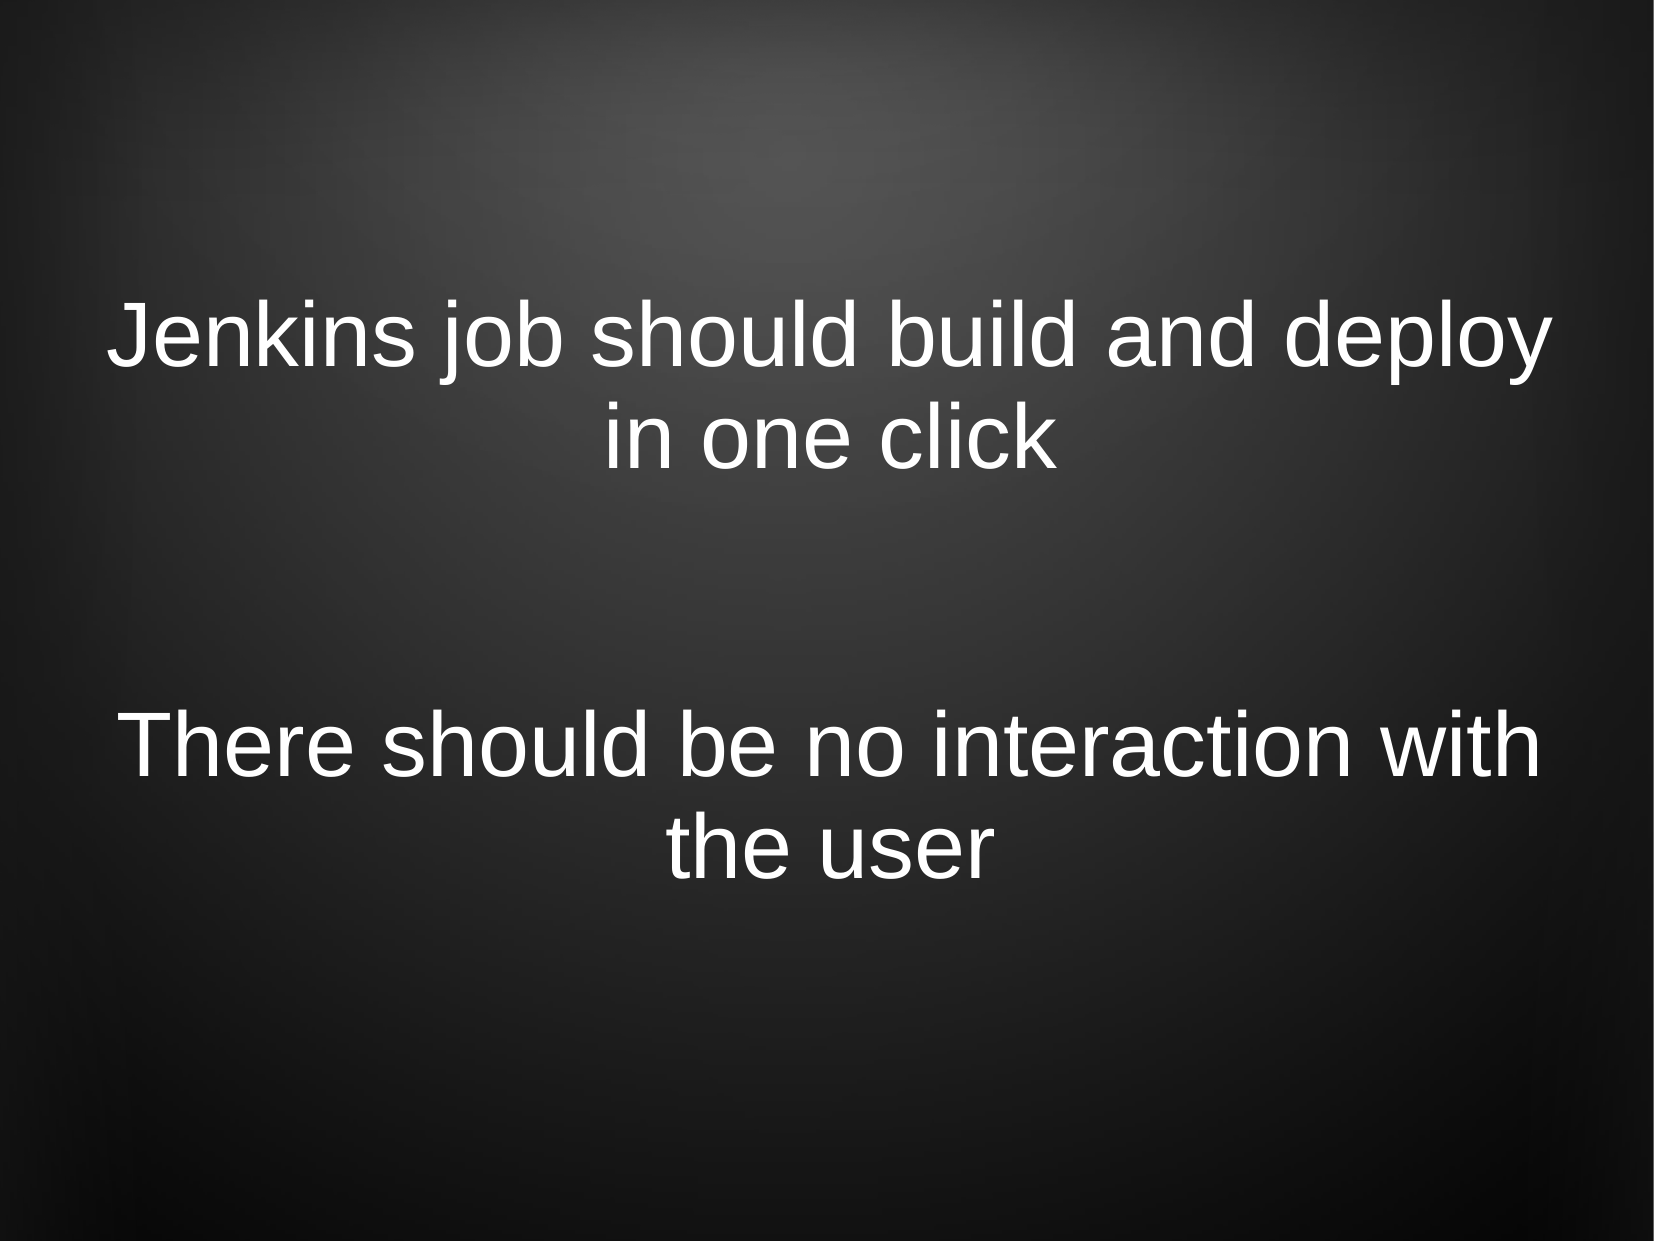

# Jenkins job should build and deploy in one click There should be no interaction with the user